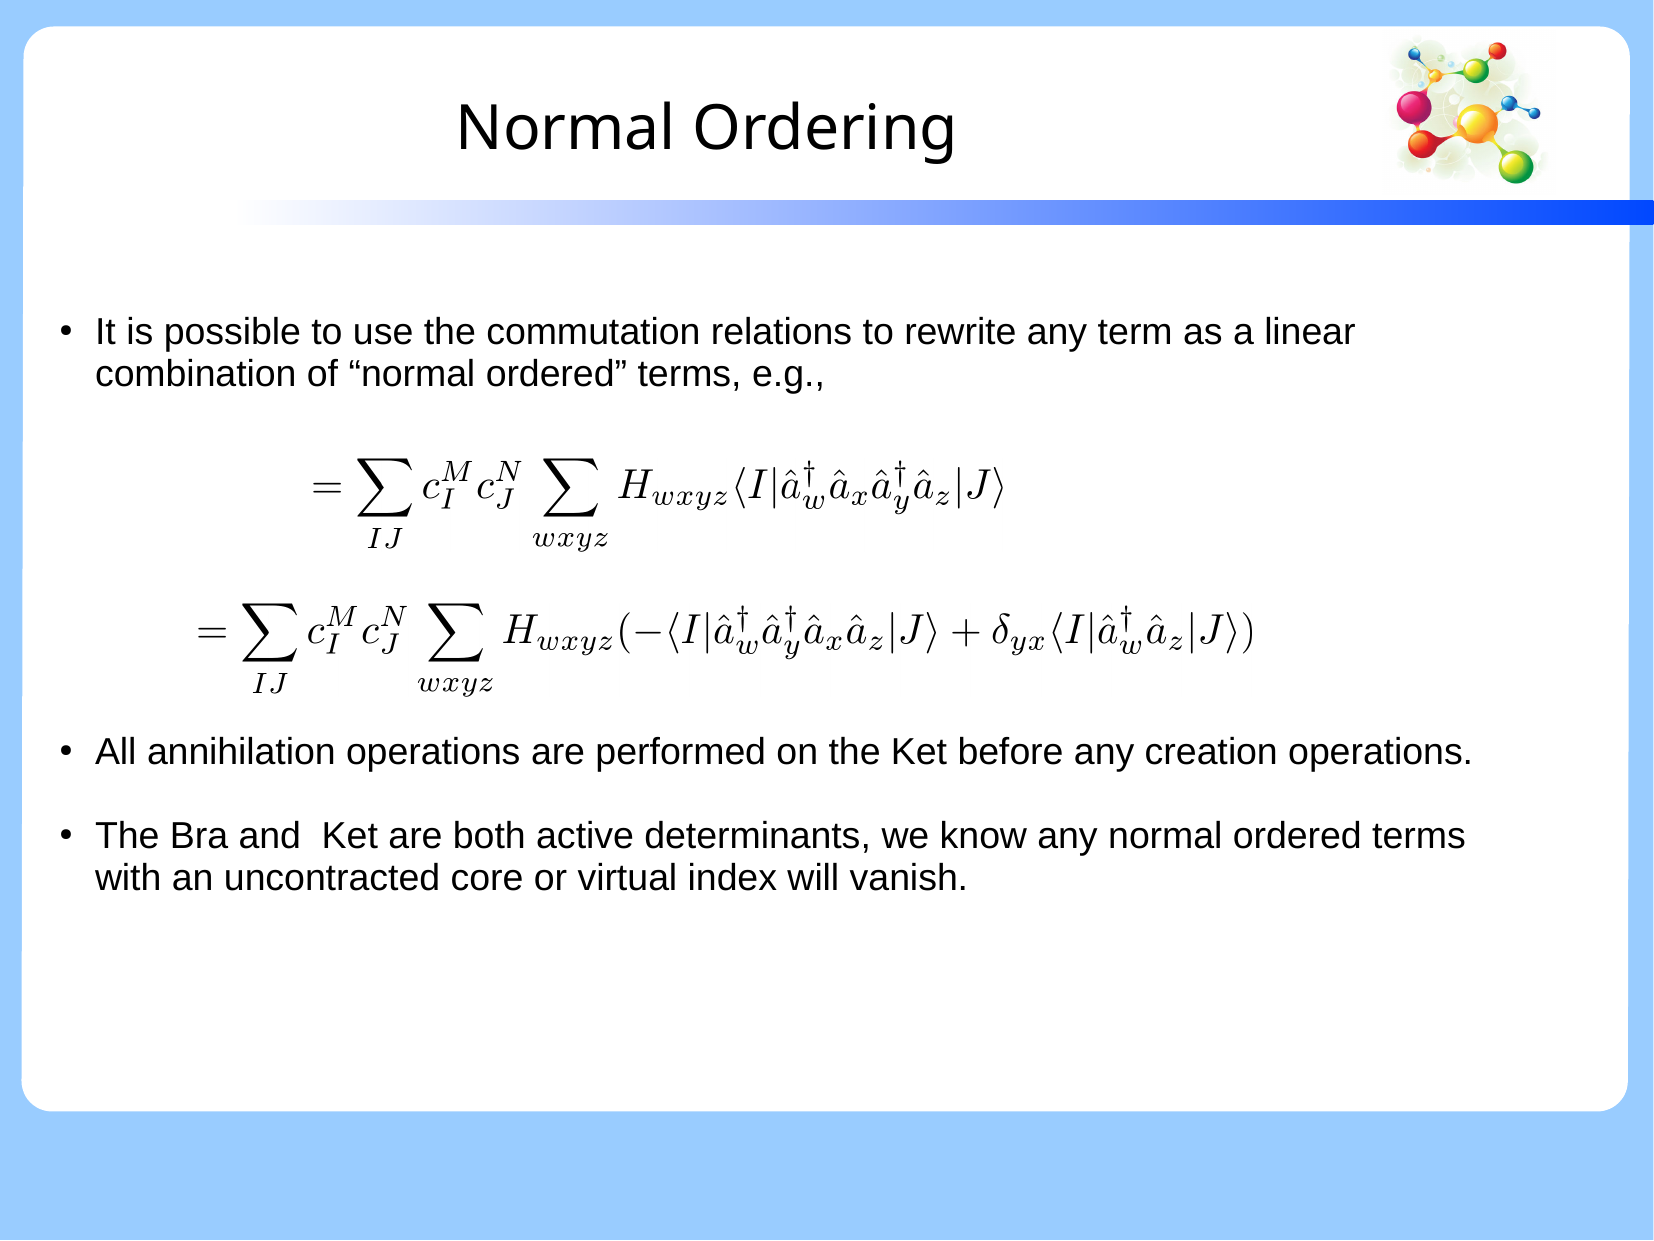

# Normal Ordering
It is possible to use the commutation relations to rewrite any term as a linear combination of “normal ordered” terms, e.g.,
All annihilation operations are performed on the Ket before any creation operations.
The Bra and Ket are both active determinants, we know any normal ordered terms with an uncontracted core or virtual index will vanish.